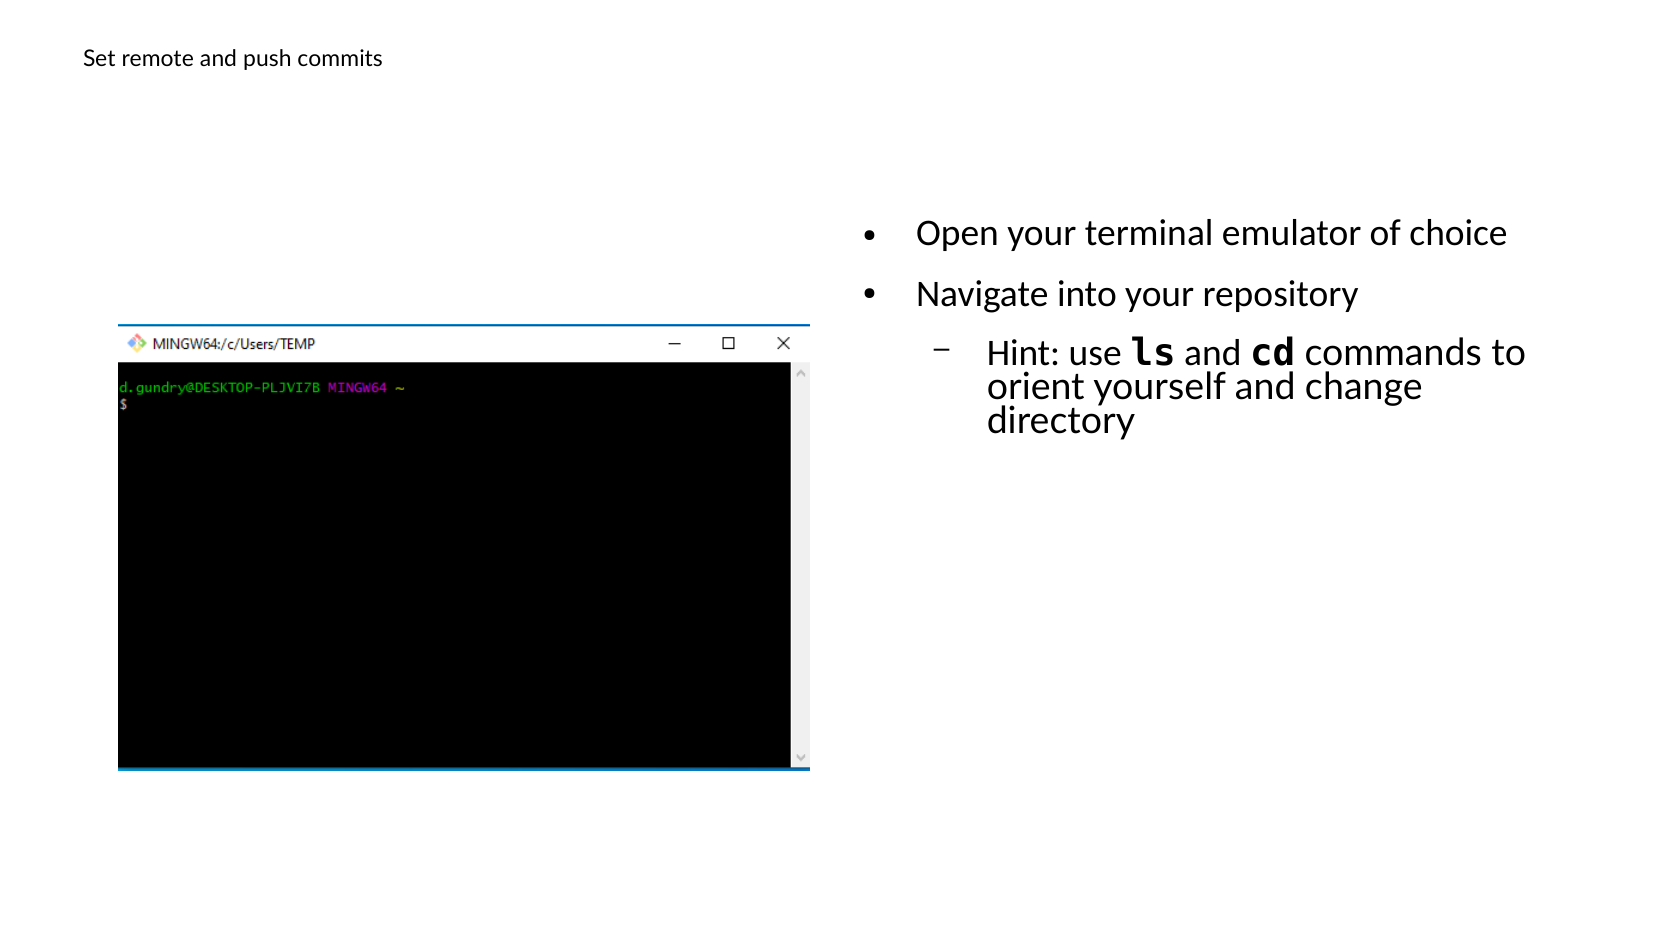

Set remote and push commits
# Open your terminal emulator of choice
Navigate into your repository
Hint: use ls and cd commands to orient yourself and change directory